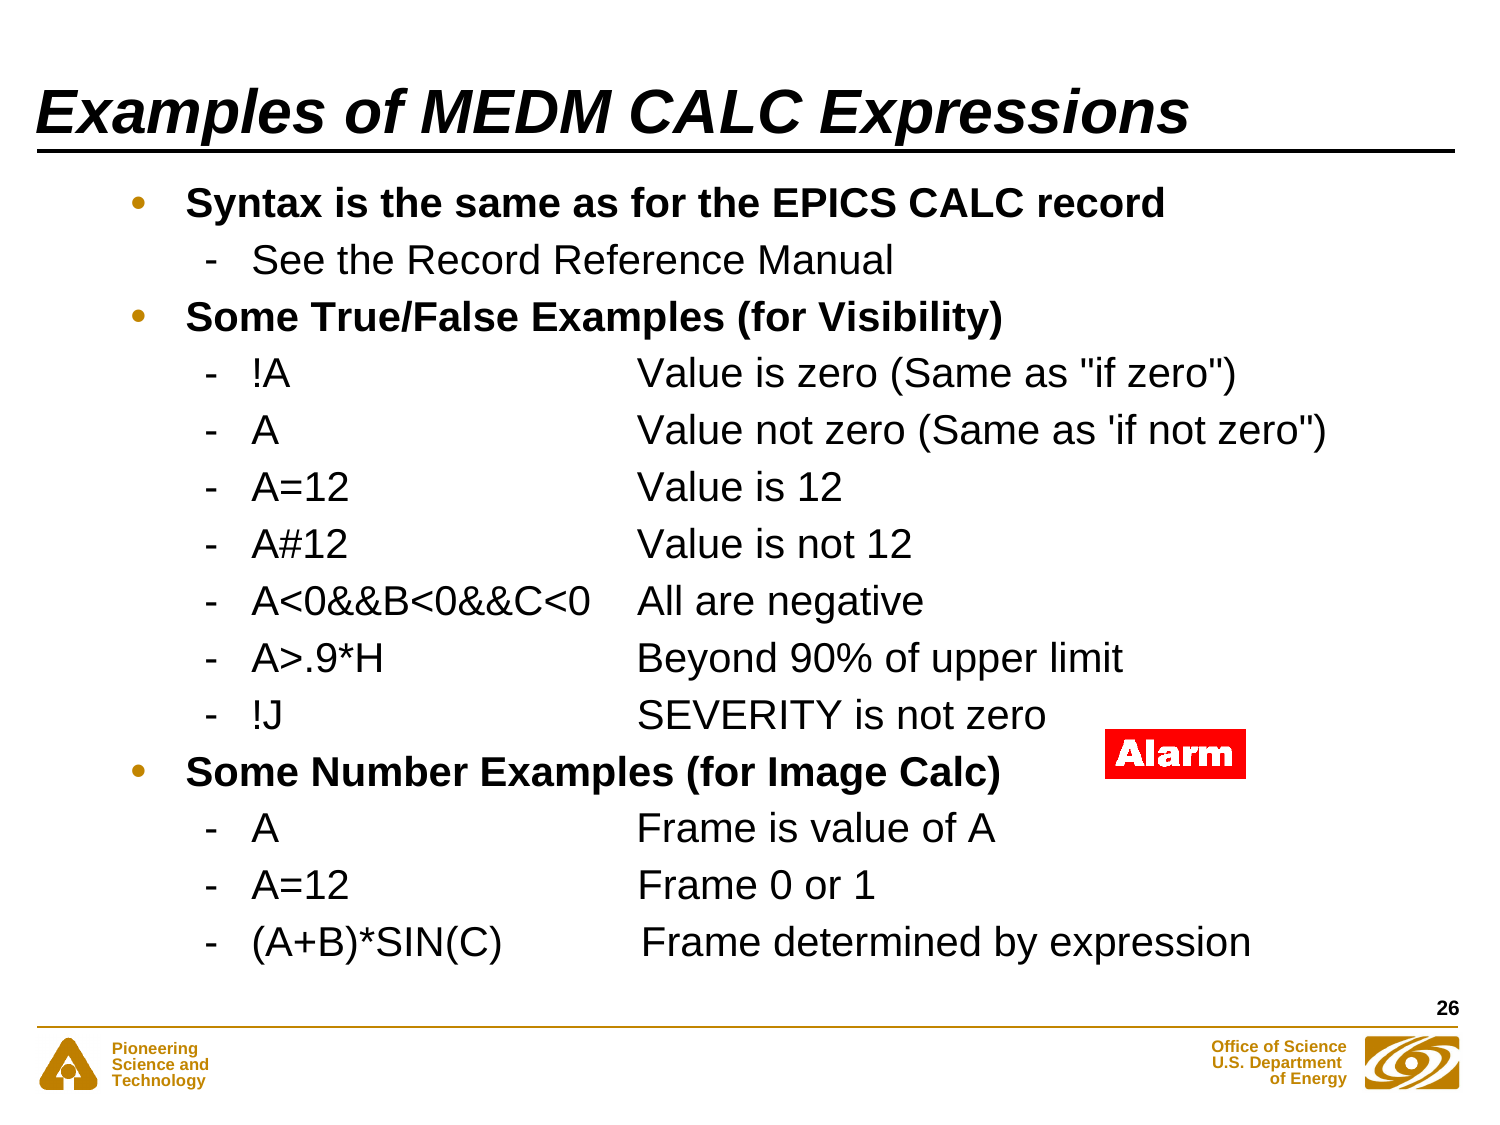

# Examples of MEDM CALC Expressions
Syntax is the same as for the EPICS CALC record
See the Record Reference Manual
Some True/False Examples (for Visibility)
!A		 Value is zero (Same as "if zero")
A			 Value not zero (Same as 'if not zero")
A=12		 Value is 12
A#12		 Value is not 12
A<0&&B<0&&C<0 All are negative
A>.9*H	 Beyond 90% of upper limit
!J		 SEVERITY is not zero
Some Number Examples (for Image Calc)
A		 Frame is value of A
A=12 Frame 0 or 1
(A+B)*SIN(C) Frame determined by expression
26